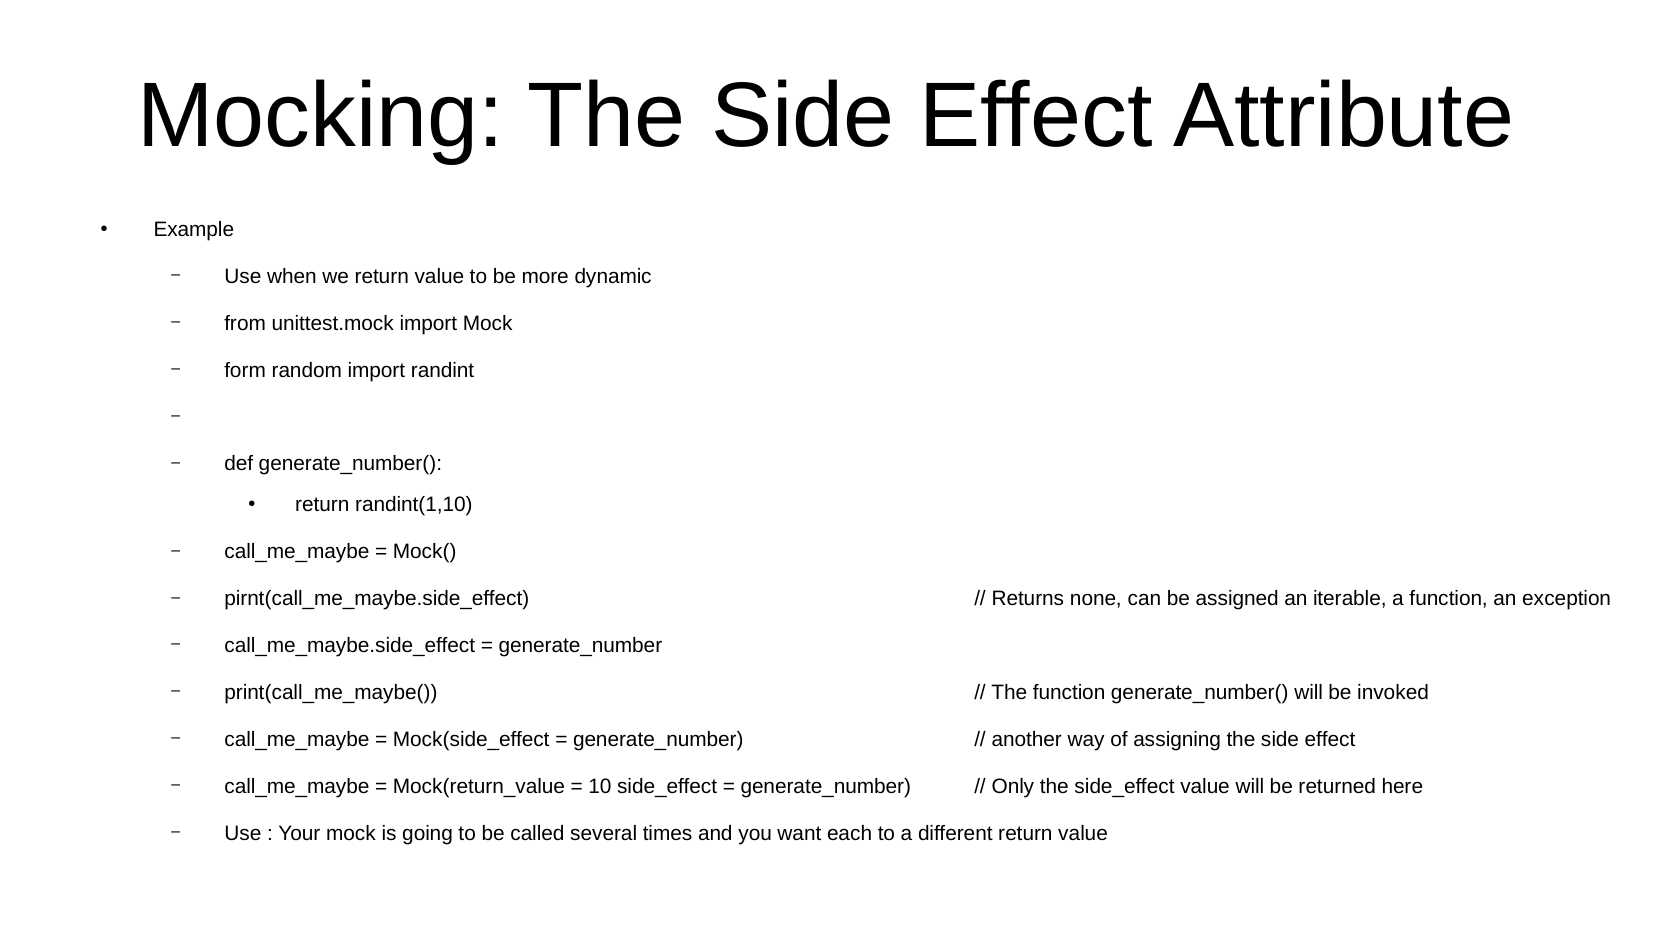

# Mocking: The Side Effect Attribute
Example
Use when we return value to be more dynamic
from unittest.mock import Mock
form random import randint
def generate_number():
return randint(1,10)
call_me_maybe = Mock()
pirnt(call_me_maybe.side_effect)						// Returns none, can be assigned an iterable, a function, an exception
call_me_maybe.side_effect = generate_number
print(call_me_maybe())								// The function generate_number() will be invoked
call_me_maybe = Mock(side_effect = generate_number)				// another way of assigning the side effect
call_me_maybe = Mock(return_value = 10 side_effect = generate_number)	// Only the side_effect value will be returned here
Use : Your mock is going to be called several times and you want each to a different return value